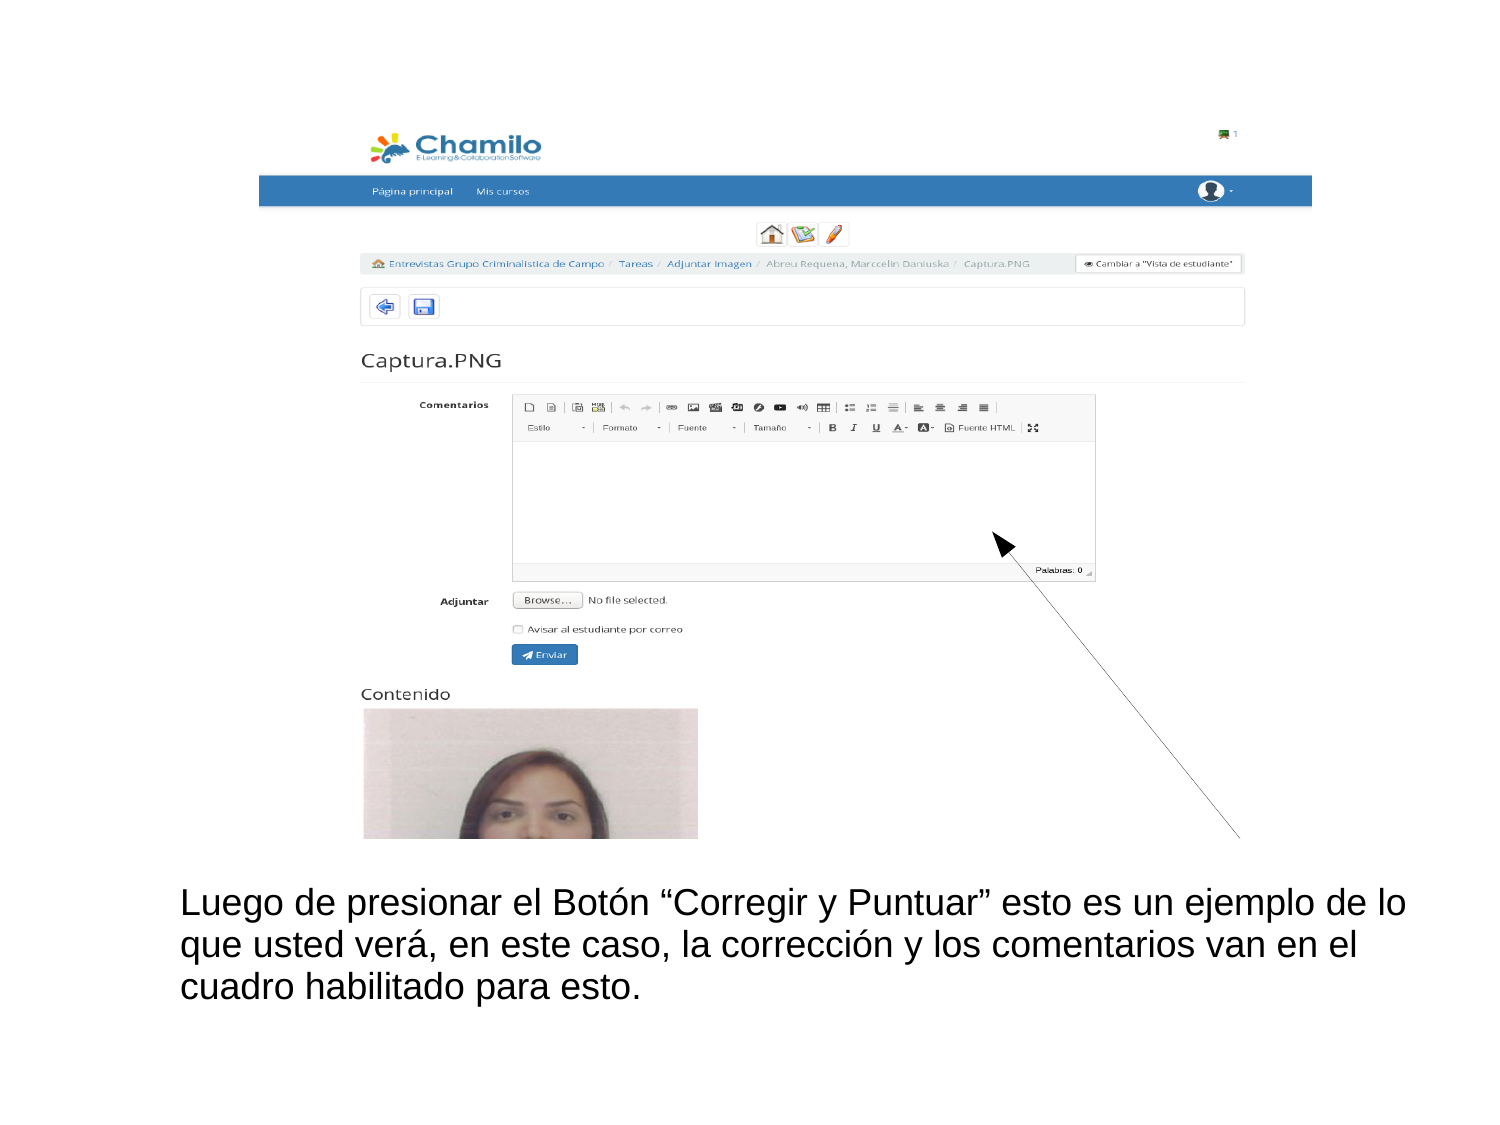

Luego de presionar el Botón “Corregir y Puntuar” esto es un ejemplo de lo que usted verá, en este caso, la corrección y los comentarios van en el cuadro habilitado para esto.